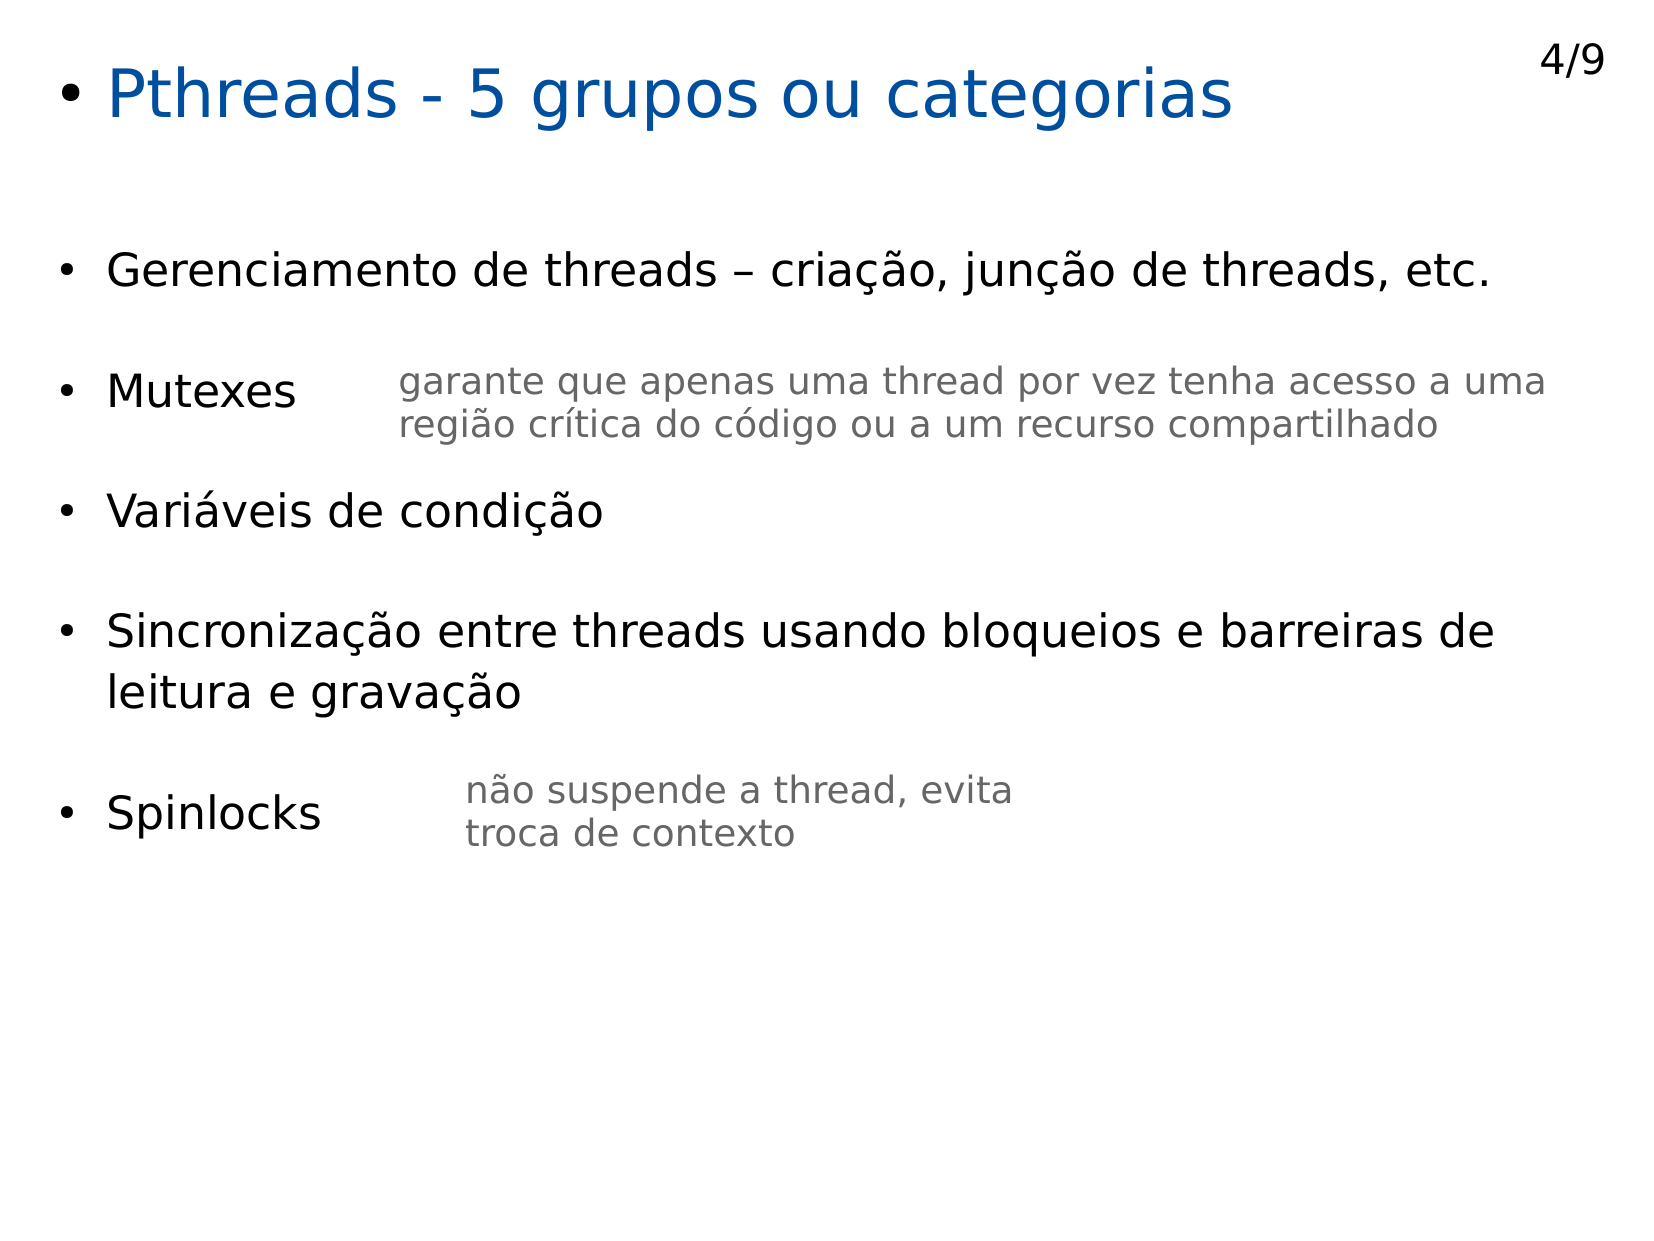

# Pthreads - 5 grupos ou categorias
4
Gerenciamento de threads – criação, junção de threads, etc.
Mutexes
Variáveis ​​de condição
Sincronização entre threads usando bloqueios e barreiras de leitura e gravação
Spinlocks
garante que apenas uma thread por vez tenha acesso a uma região crítica do código ou a um recurso compartilhado
não suspende a thread, evita troca de contexto